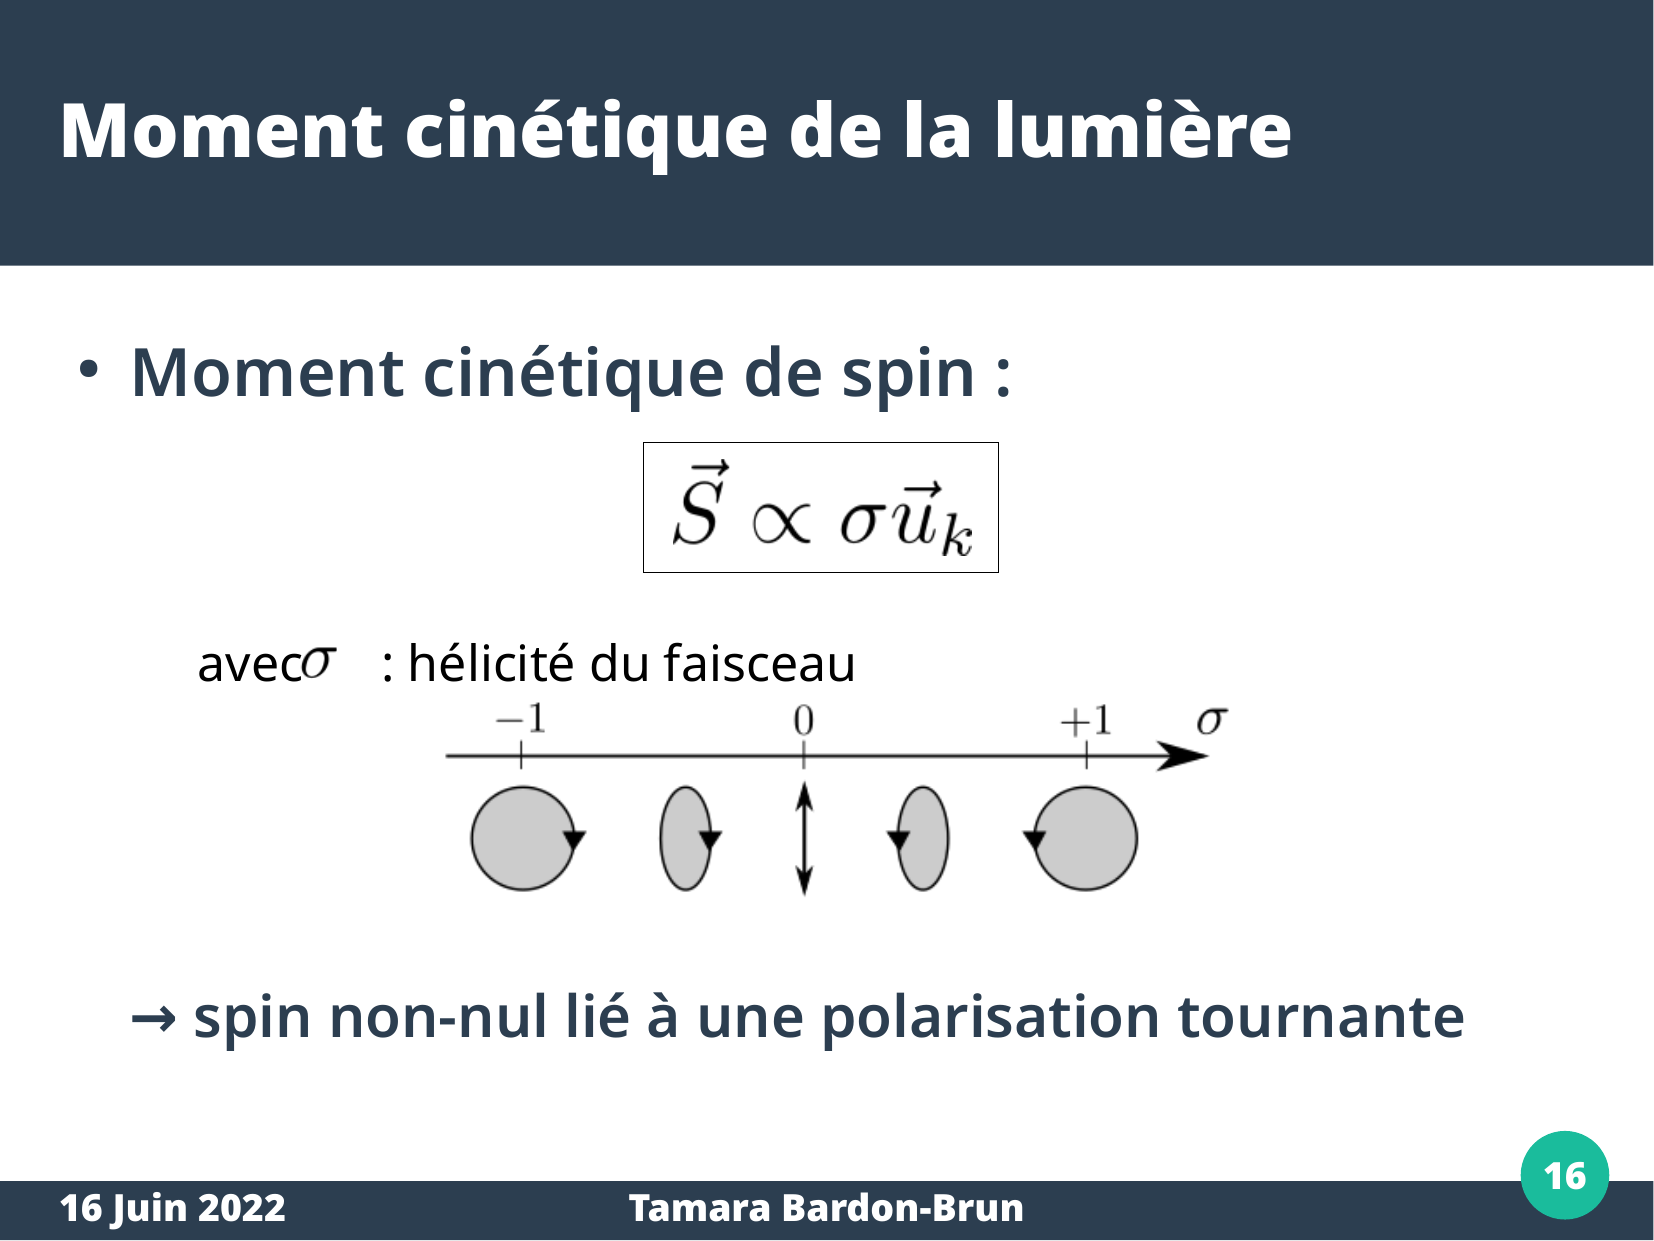

# Moment cinétique de la lumière
Moment cinétique de spin :
avec  : hélicité du faisceau
→ spin non-nul lié à une polarisation tournante
16
16 Juin 2022
Tamara Bardon-Brun